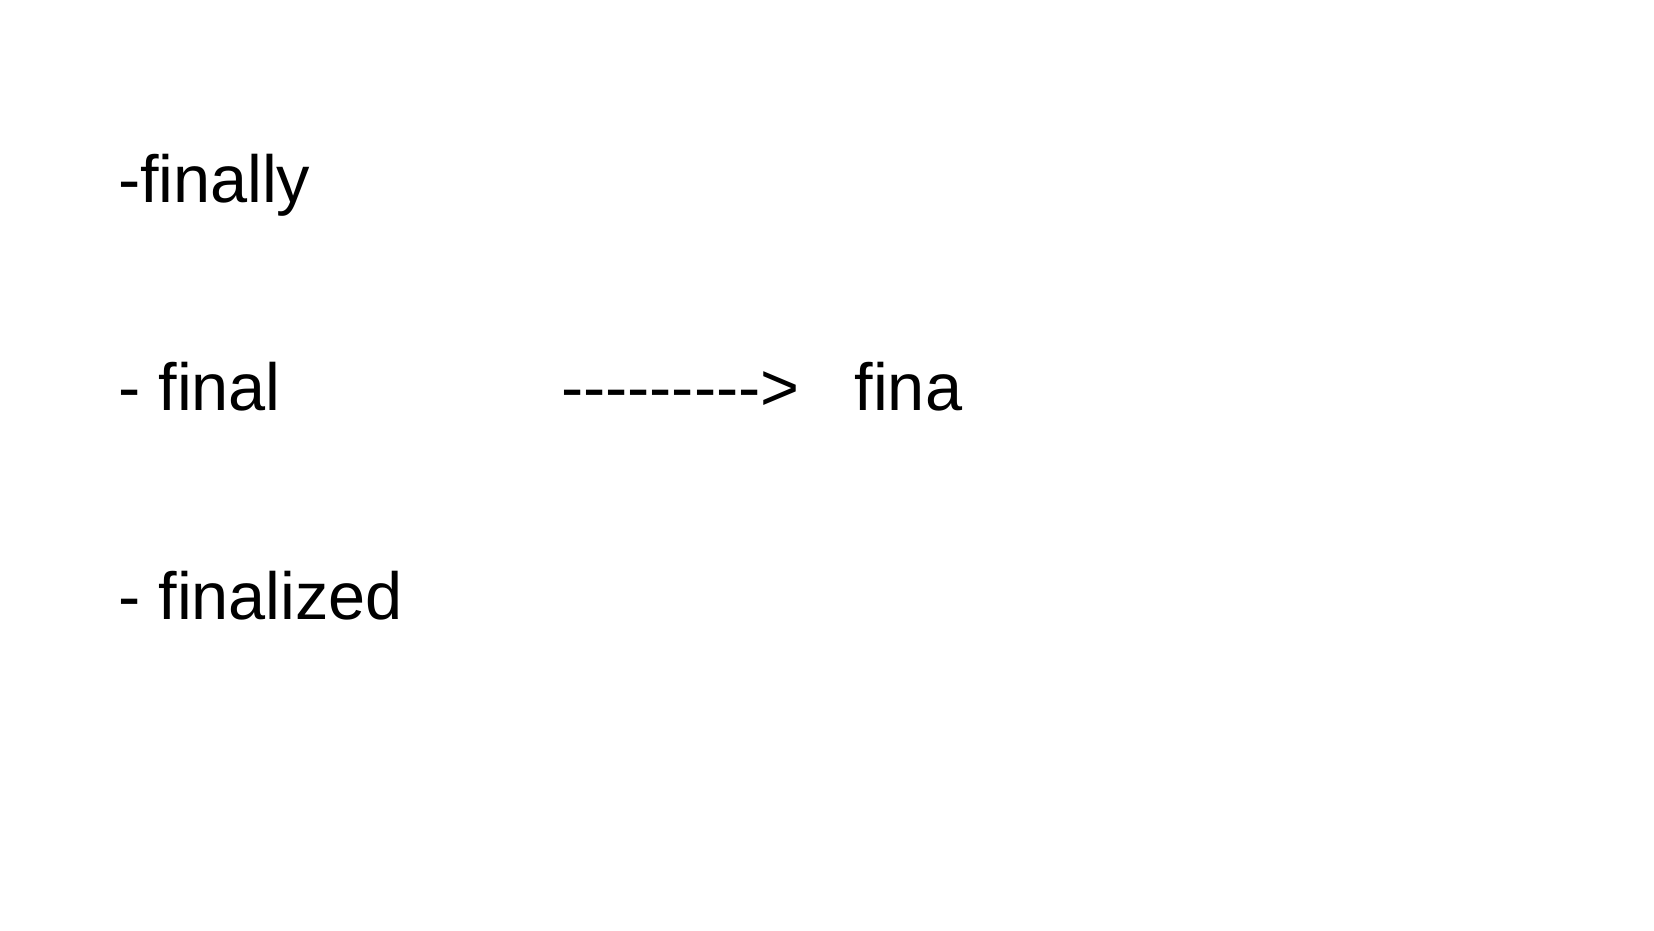

# -finally
- final				---------> fina
- finalized